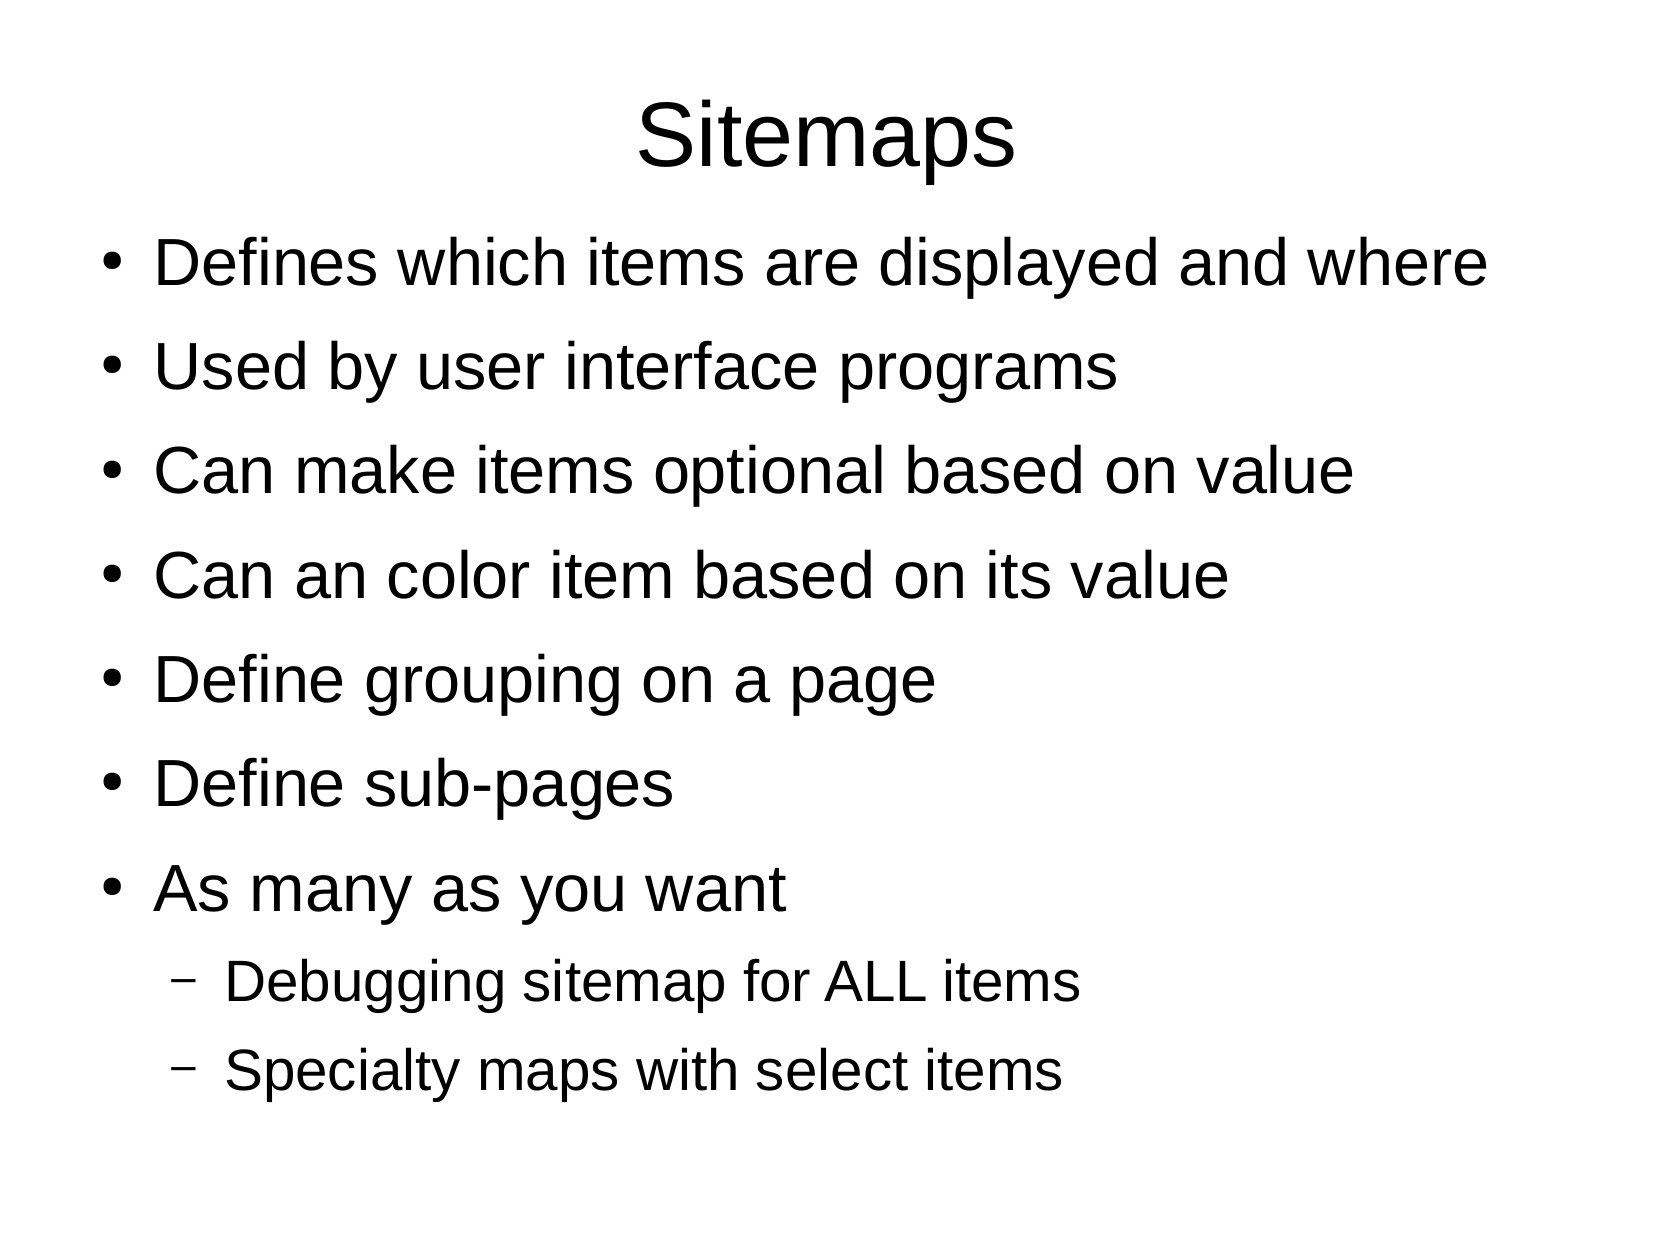

# Sitemaps
Defines which items are displayed and where
Used by user interface programs
Can make items optional based on value
Can an color item based on its value
Define grouping on a page
Define sub-pages
As many as you want
Debugging sitemap for ALL items
Specialty maps with select items